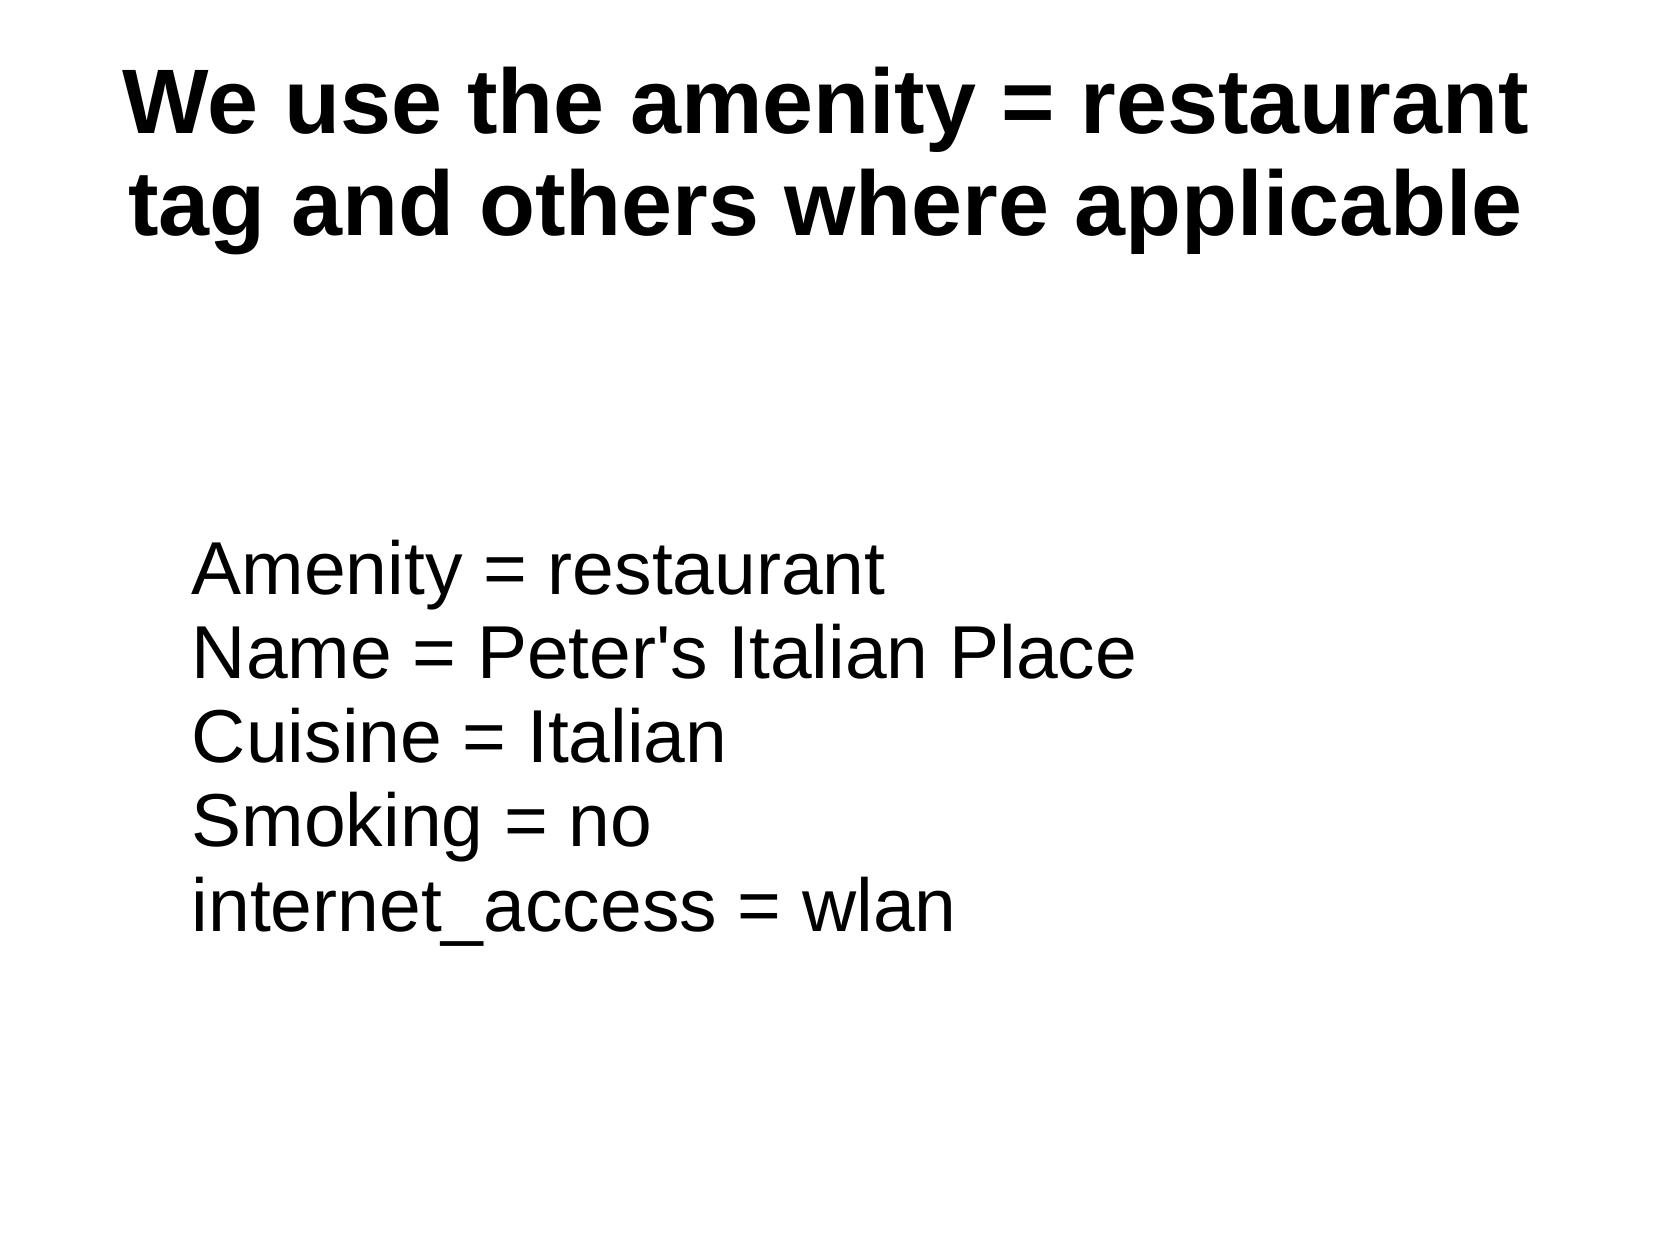

# We use the amenity = restaurant tag and others where applicable
Amenity = restaurant
Name = Peter's Italian Place
Cuisine = Italian
Smoking = no
internet_access = wlan